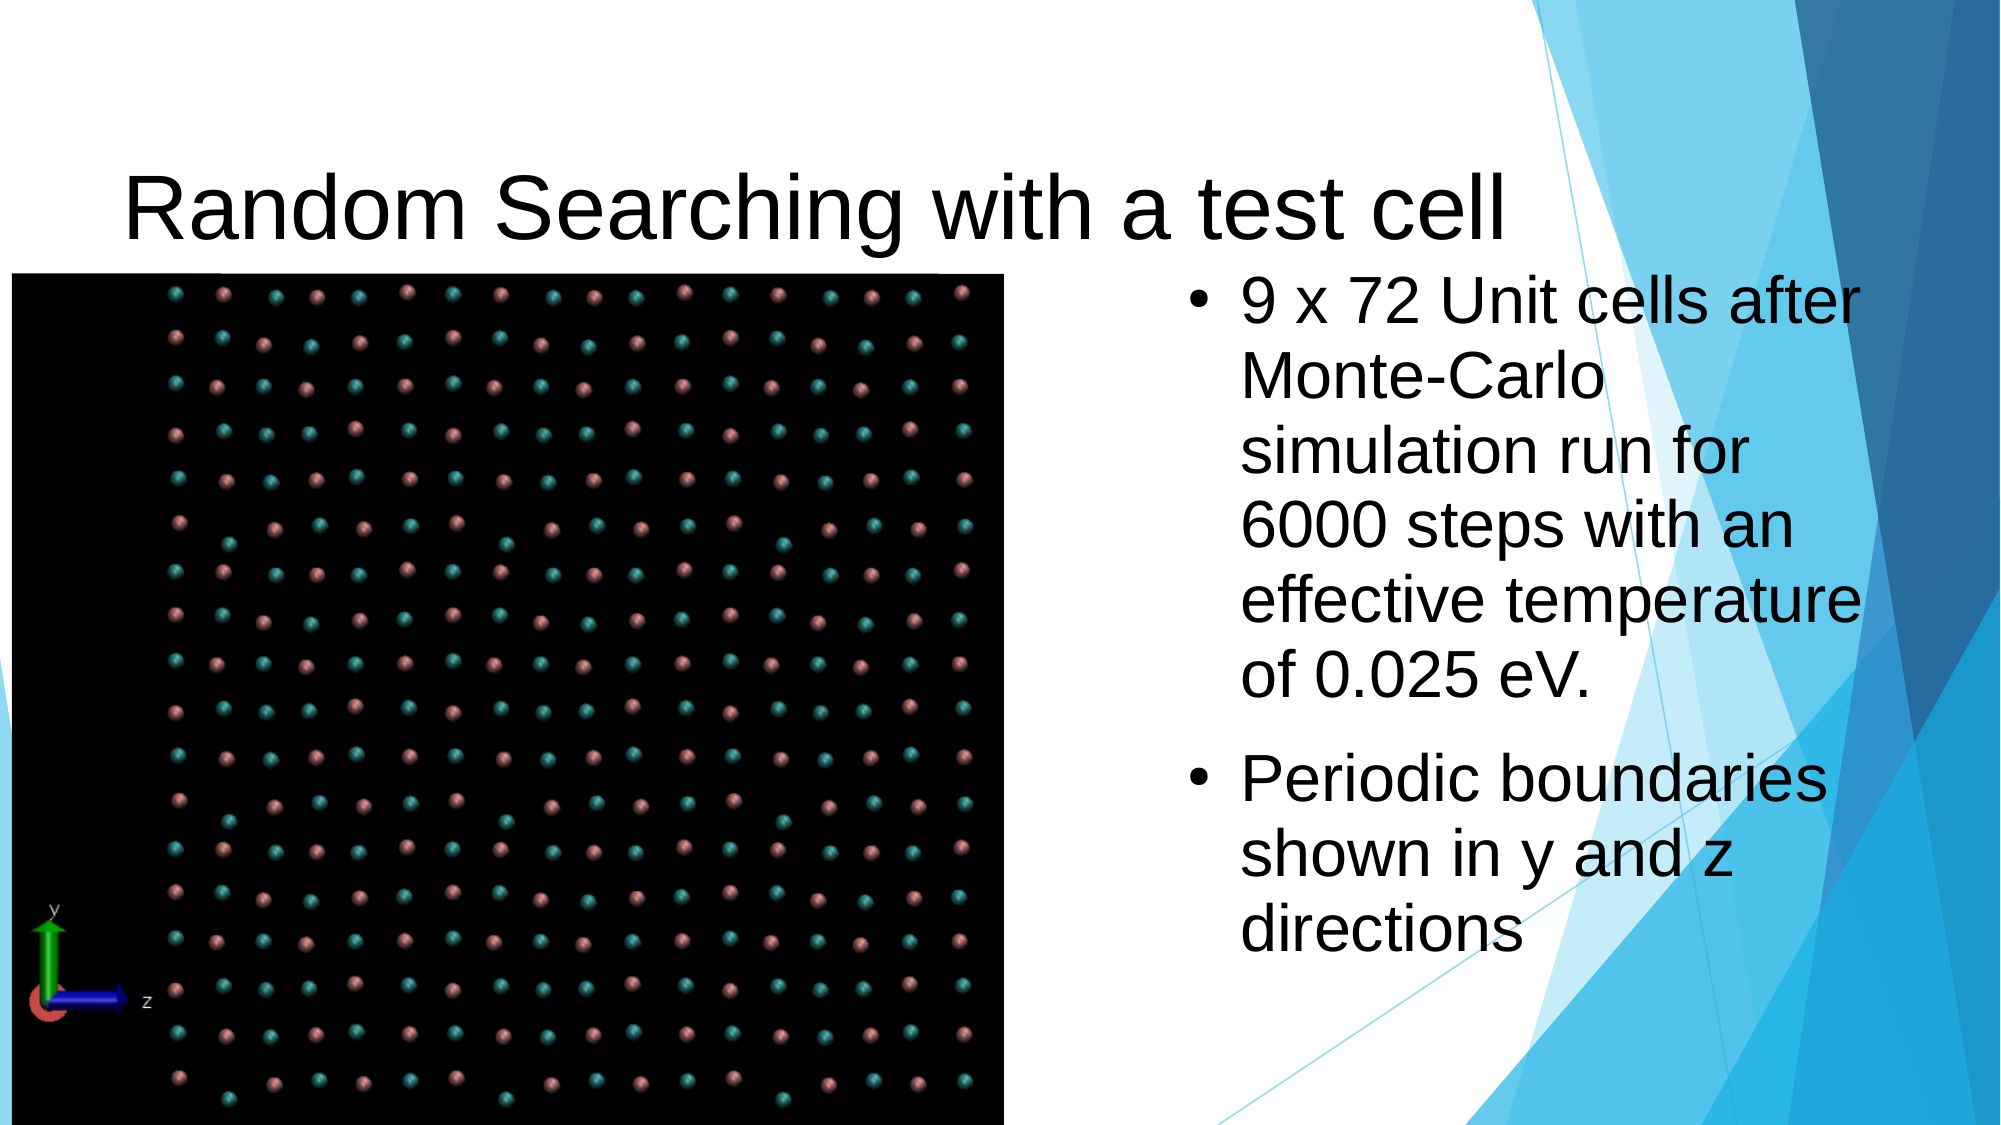

# Random Searching with a test cell
9 x 72 Unit cells after Monte-Carlo simulation run for 6000 steps with an effective temperature of 0.025 eV.
Periodic boundaries shown in y and z directions